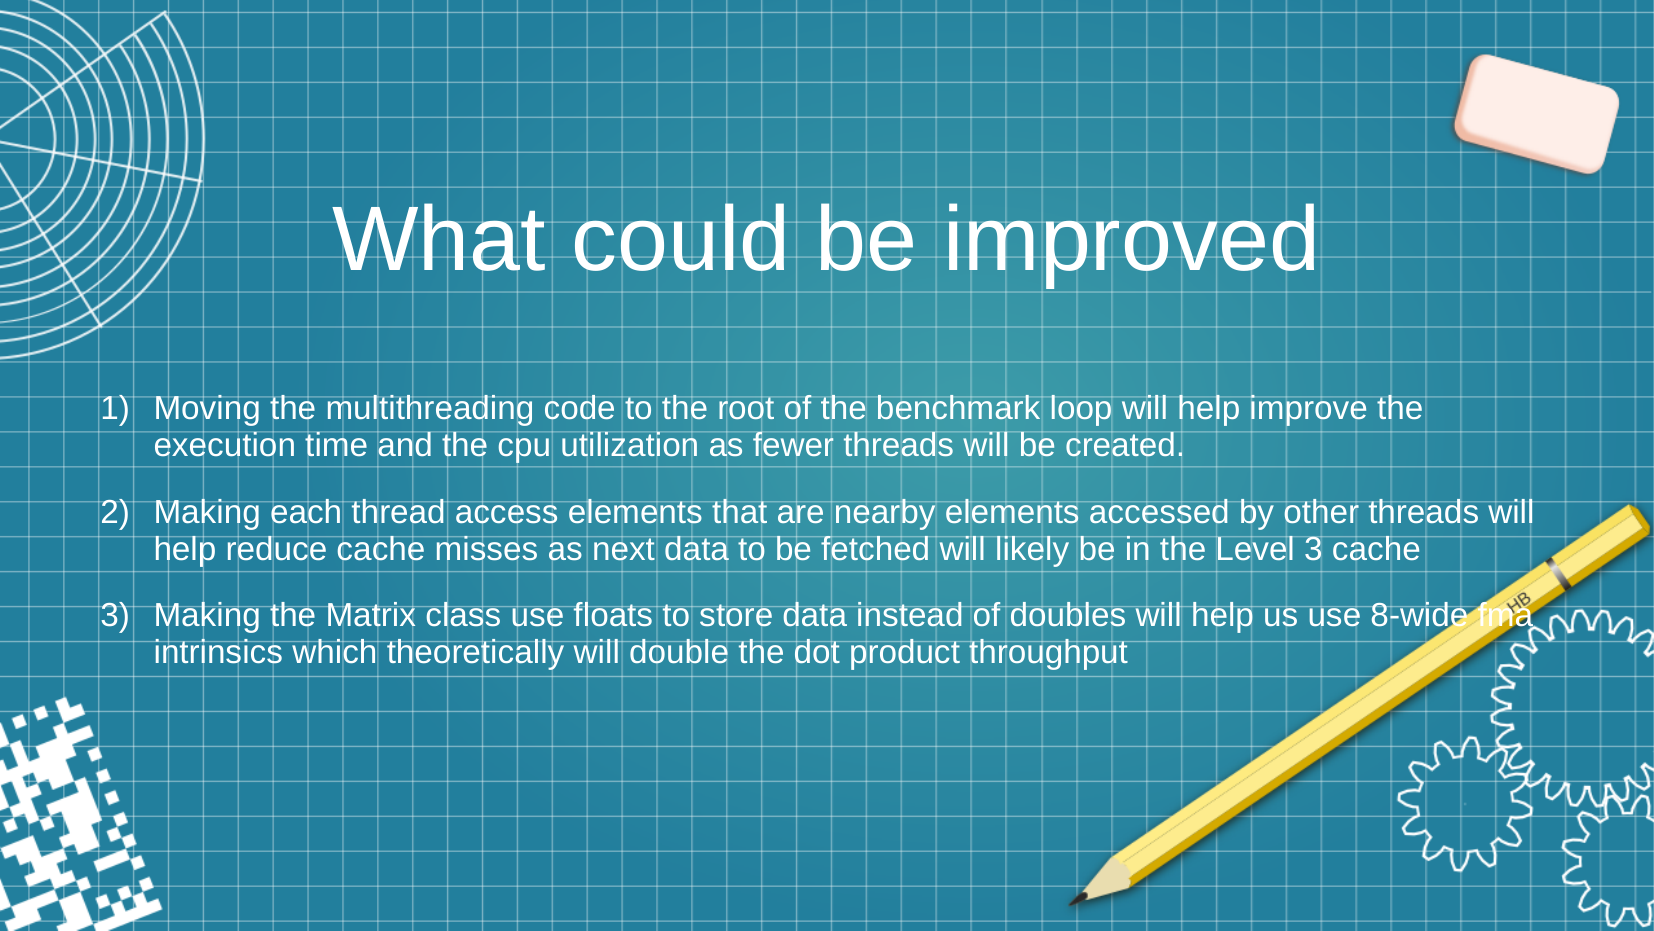

# What could be improved
Moving the multithreading code to the root of the benchmark loop will help improve the execution time and the cpu utilization as fewer threads will be created.
Making each thread access elements that are nearby elements accessed by other threads will help reduce cache misses as next data to be fetched will likely be in the Level 3 cache
Making the Matrix class use floats to store data instead of doubles will help us use 8-wide fma intrinsics which theoretically will double the dot product throughput